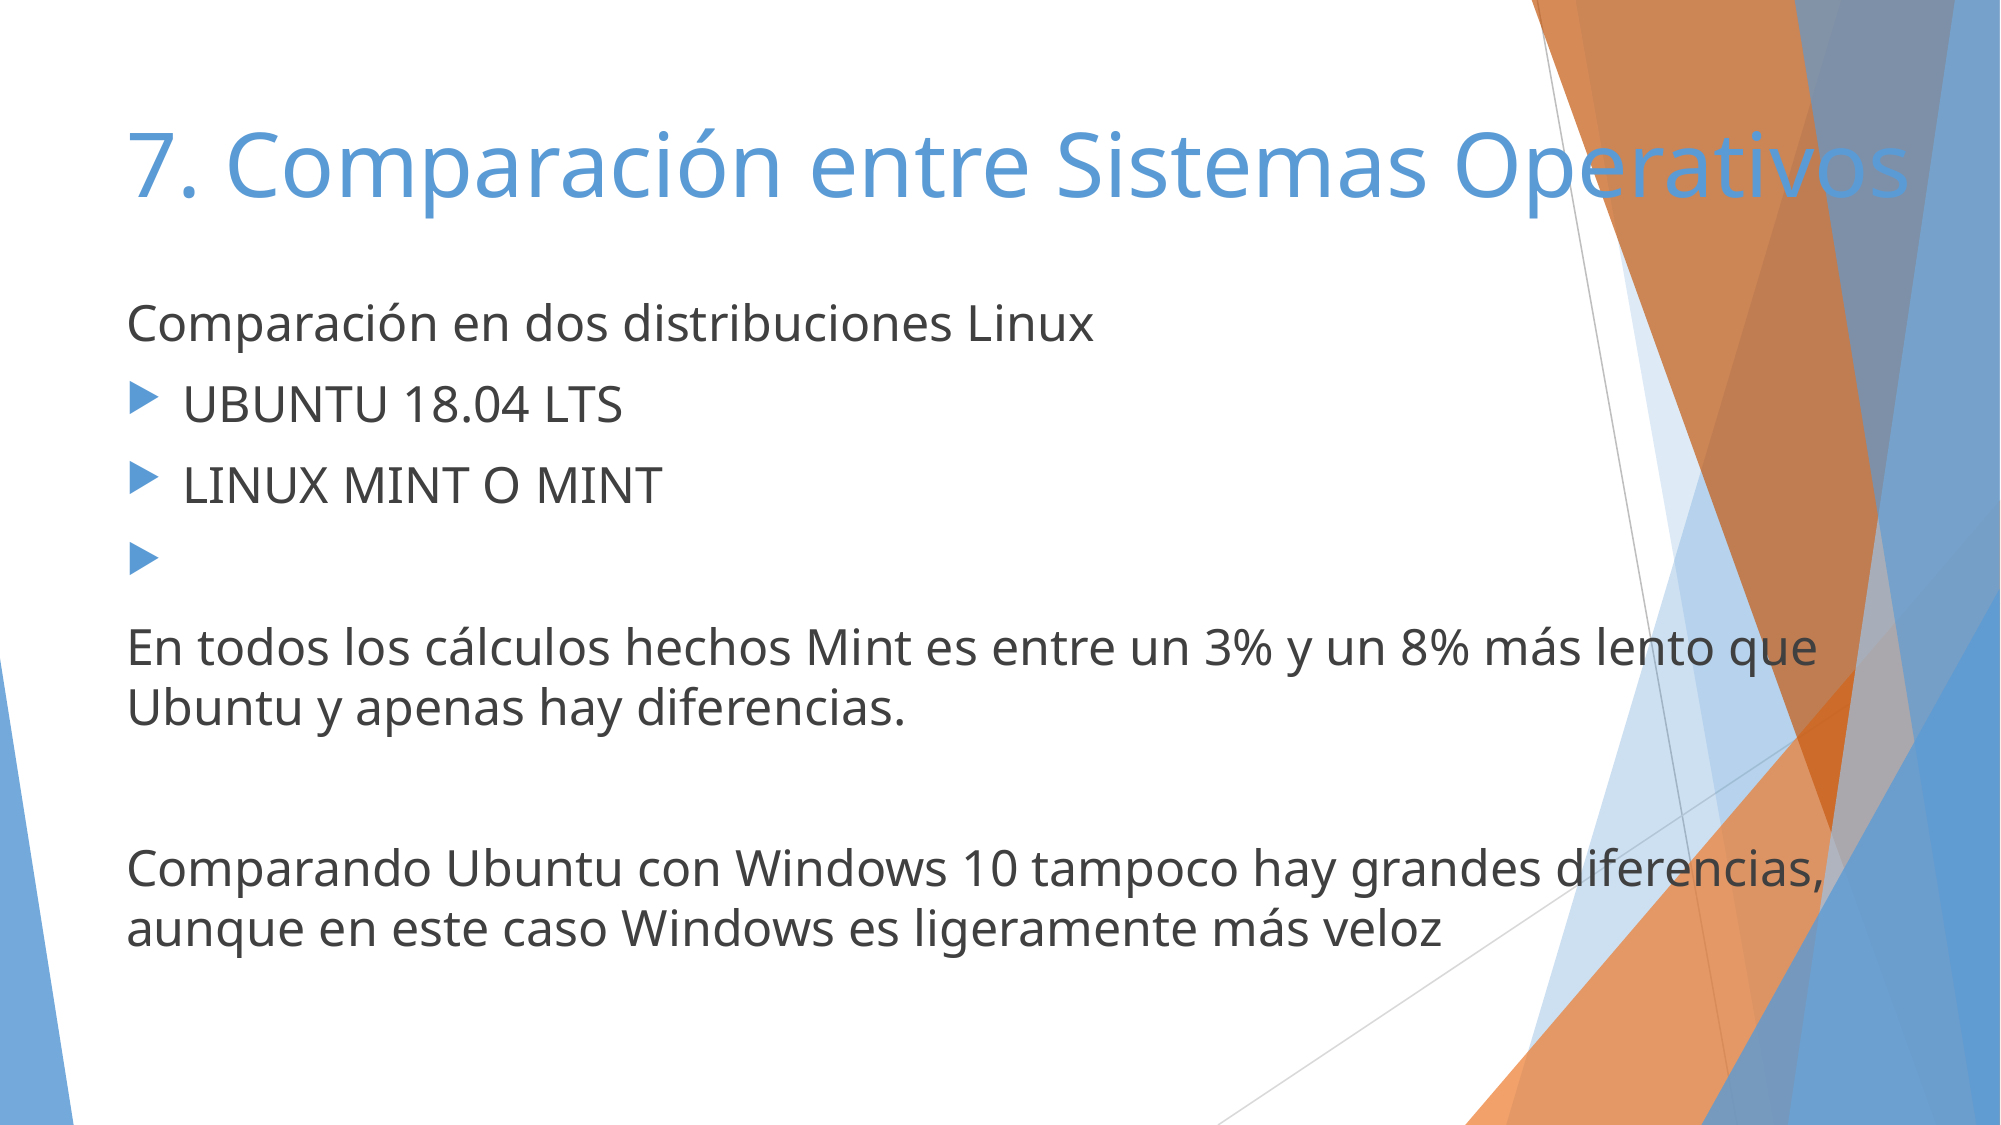

# 7. Comparación entre Sistemas Operativos
Comparación en dos distribuciones Linux
UBUNTU 18.04 LTS
LINUX MINT O MINT
En todos los cálculos hechos Mint es entre un 3% y un 8% más lento que Ubuntu y apenas hay diferencias.
Comparando Ubuntu con Windows 10 tampoco hay grandes diferencias, aunque en este caso Windows es ligeramente más veloz